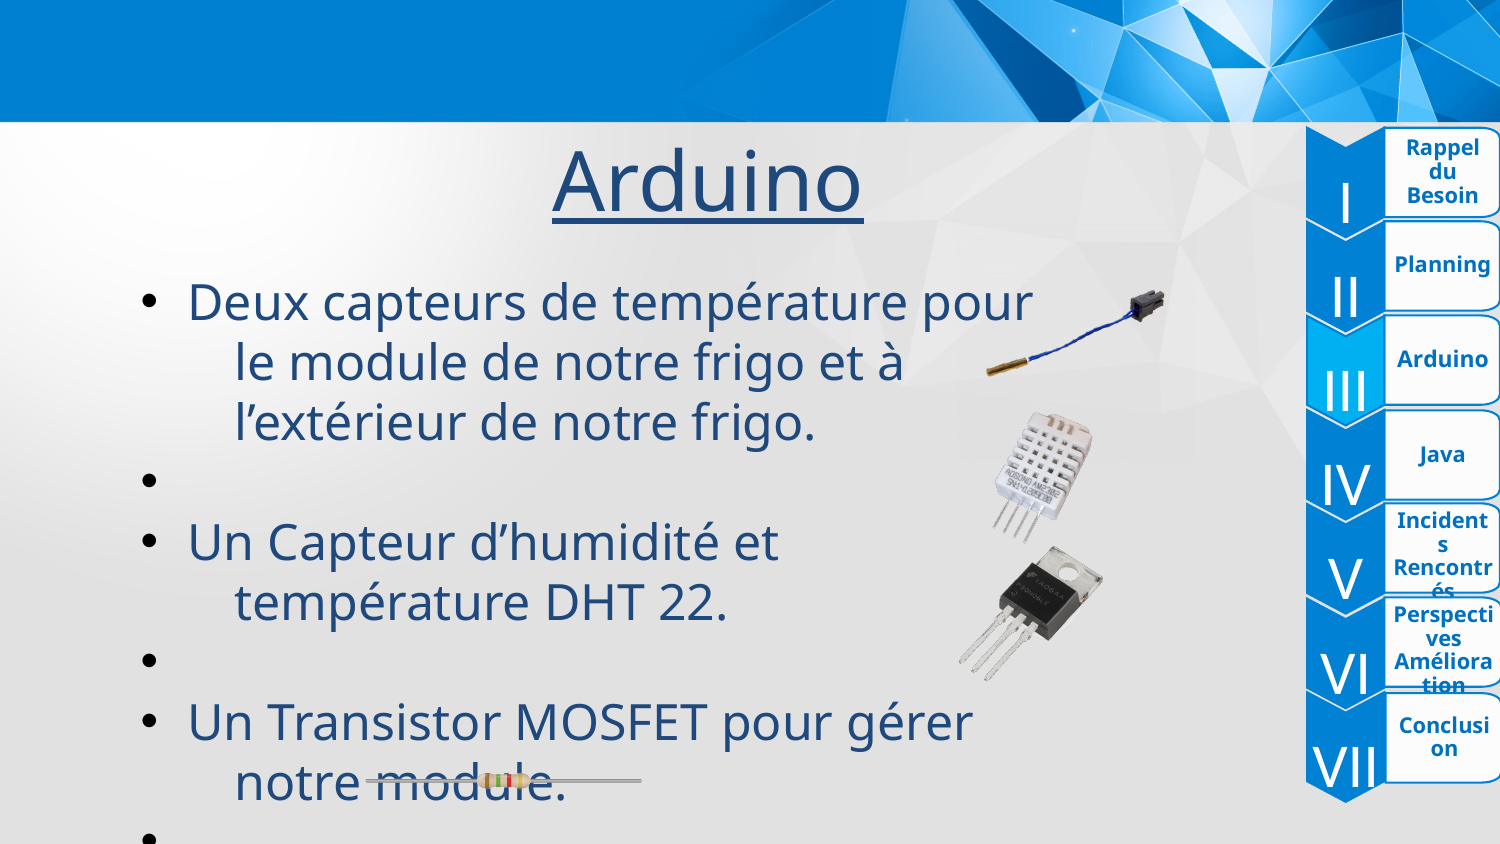

Arduino
I
Rappel du Besoin
Planning
II
Deux capteurs de température pour le module de notre frigo et à l’extérieur de notre frigo.
Un Capteur d’humidité et température DHT 22.
Un Transistor MOSFET pour gérer notre module.
3 Résistances pour s’opposer au courant de notre circuit.
Arduino
III
IV
Java
Incidents Rencontrés
V
Perspectives Amélioration
VI
VII
Conclusion